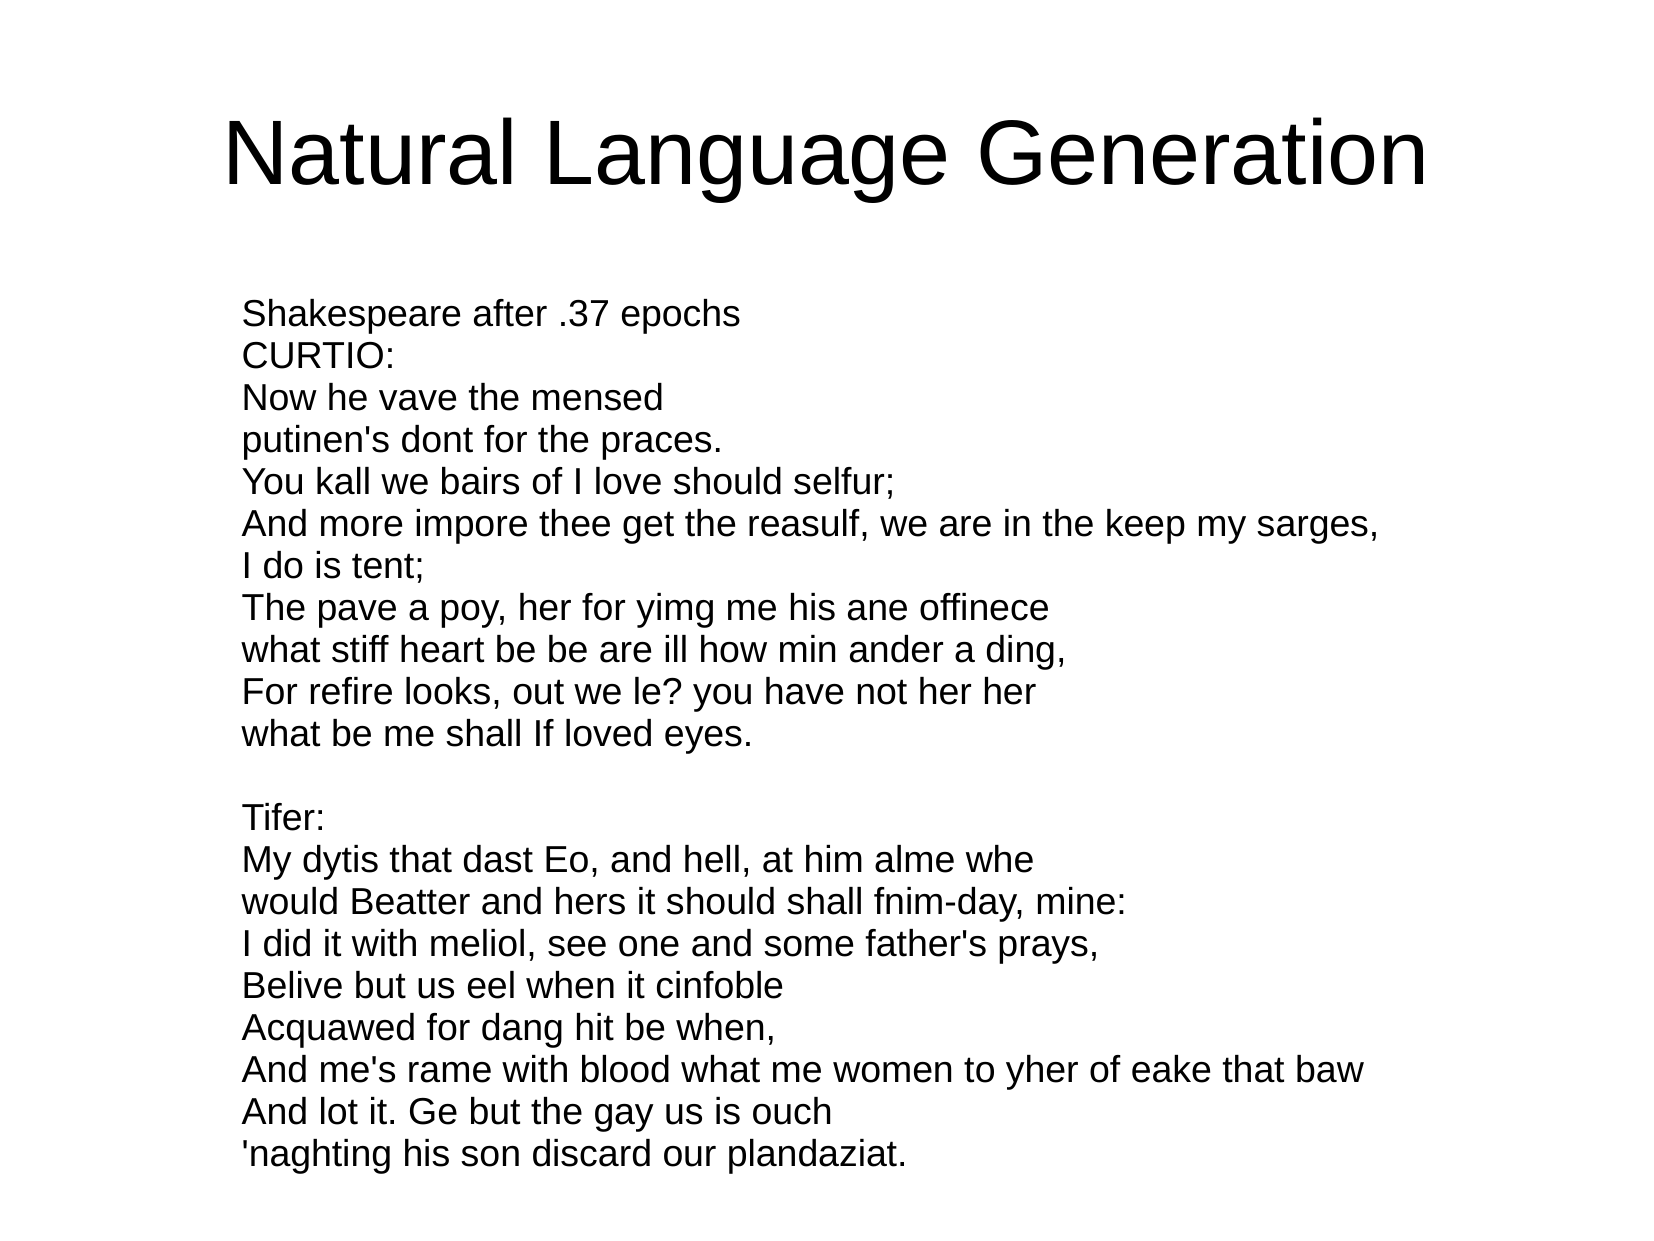

# Natural Language Generation
Shakespeare after .37 epochs
CURTIO:
Now he vave the mensed
putinen's dont for the praces.
You kall we bairs of I love should selfur;
And more impore thee get the reasulf, we are in the keep my sarges,
I do is tent;
The pave a poy, her for yimg me his ane offinece
what stiff heart be be are ill how min ander a ding,
For refire looks, out we le? you have not her her
what be me shall If loved eyes.
Tifer:
My dytis that dast Eo, and hell, at him alme whe
would Beatter and hers it should shall fnim-day, mine:
I did it with meliol, see one and some father's prays,
Belive but us eel when it cinfoble
Acquawed for dang hit be when,
And me's rame with blood what me women to yher of eake that baw
And lot it. Ge but the gay us is ouch
'naghting his son discard our plandaziat.